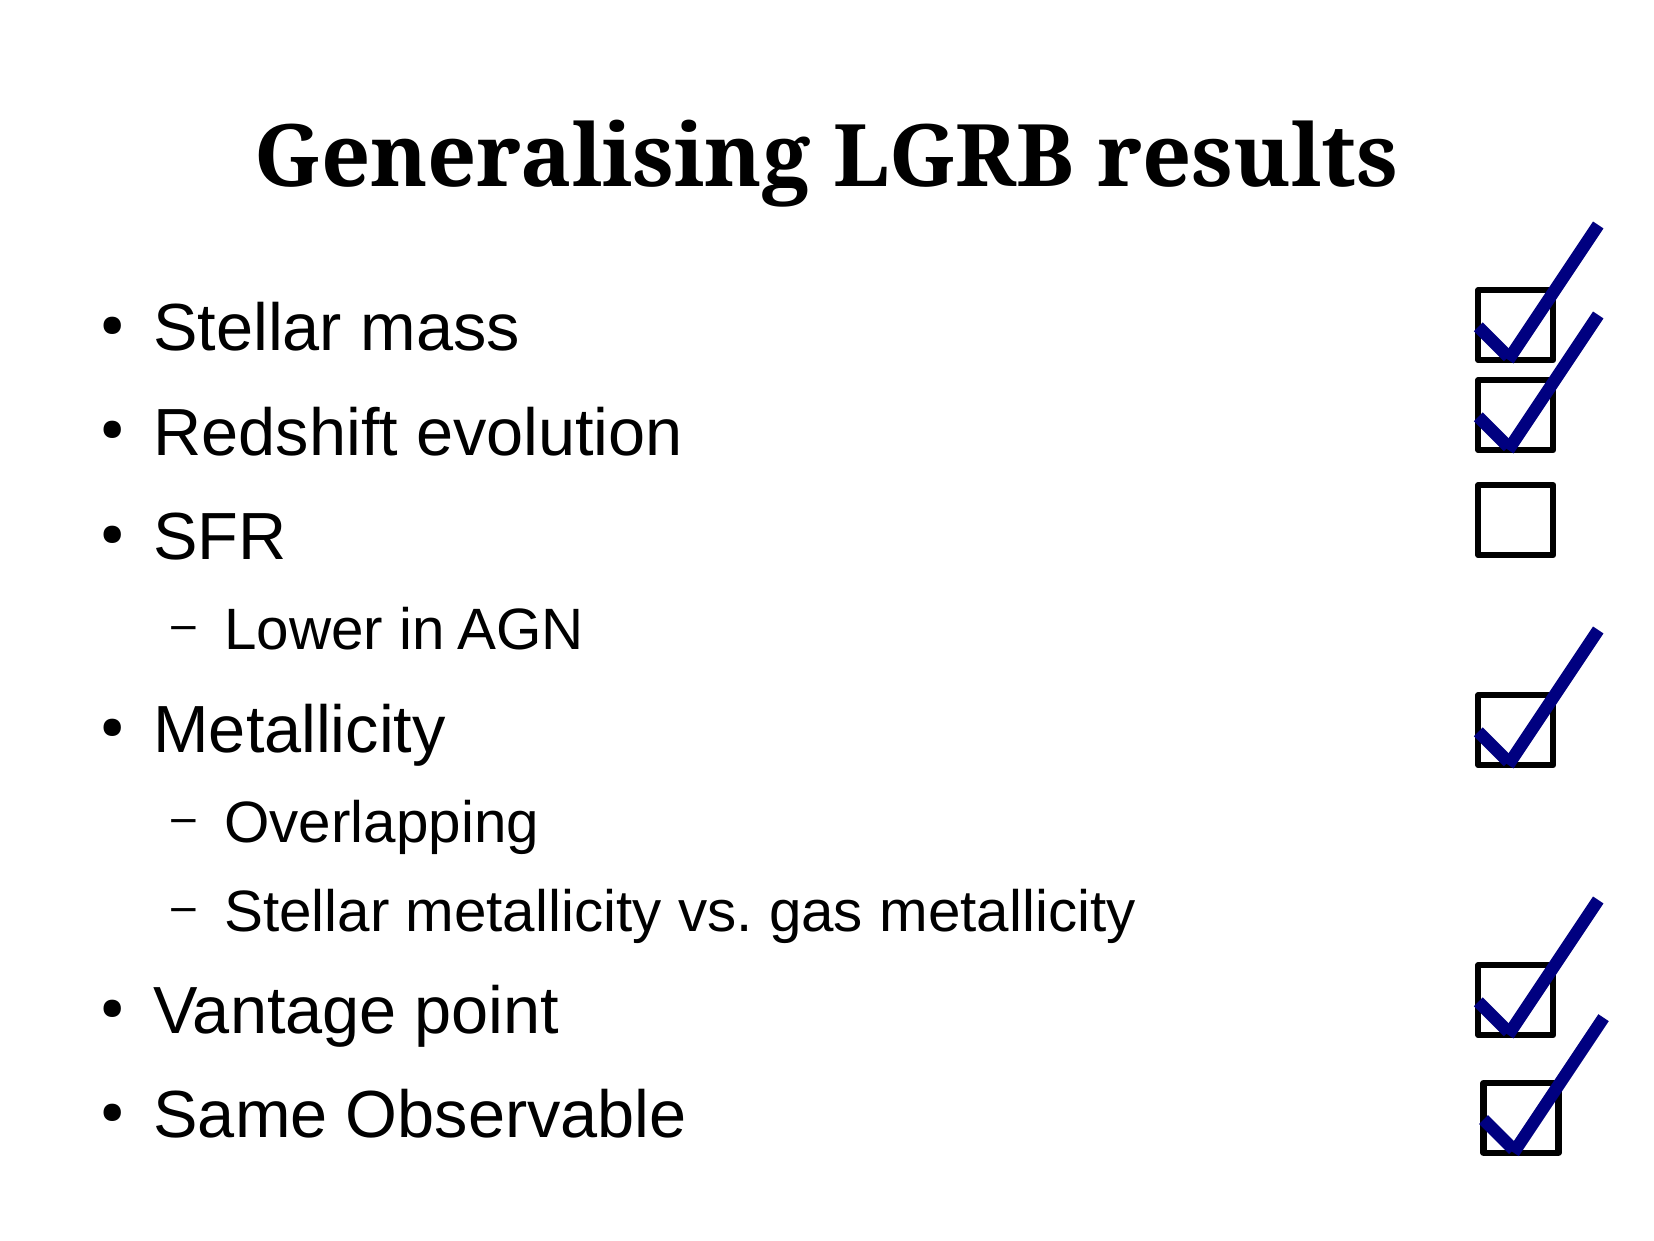

# Generalising LGRB results
Stellar mass
Redshift evolution
SFR
Lower in AGN
Metallicity
Overlapping
Stellar metallicity vs. gas metallicity
Vantage point
Same Observable